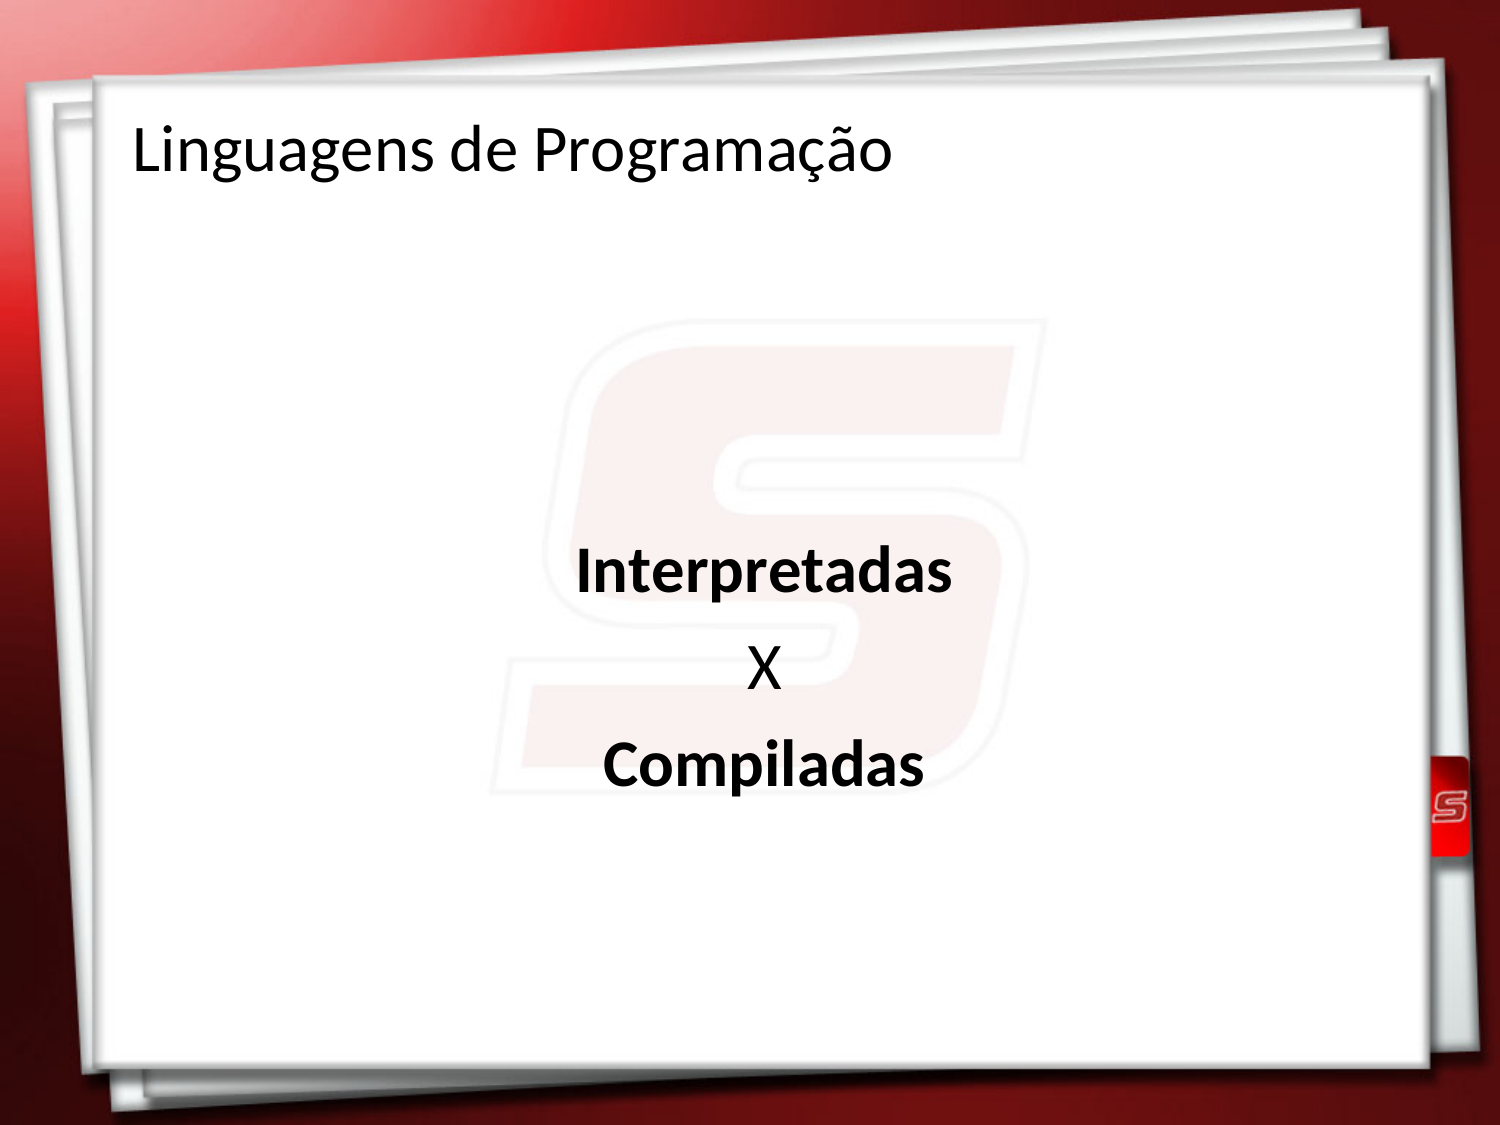

# Linguagens de Programação
Interpretadas
X
Compiladas